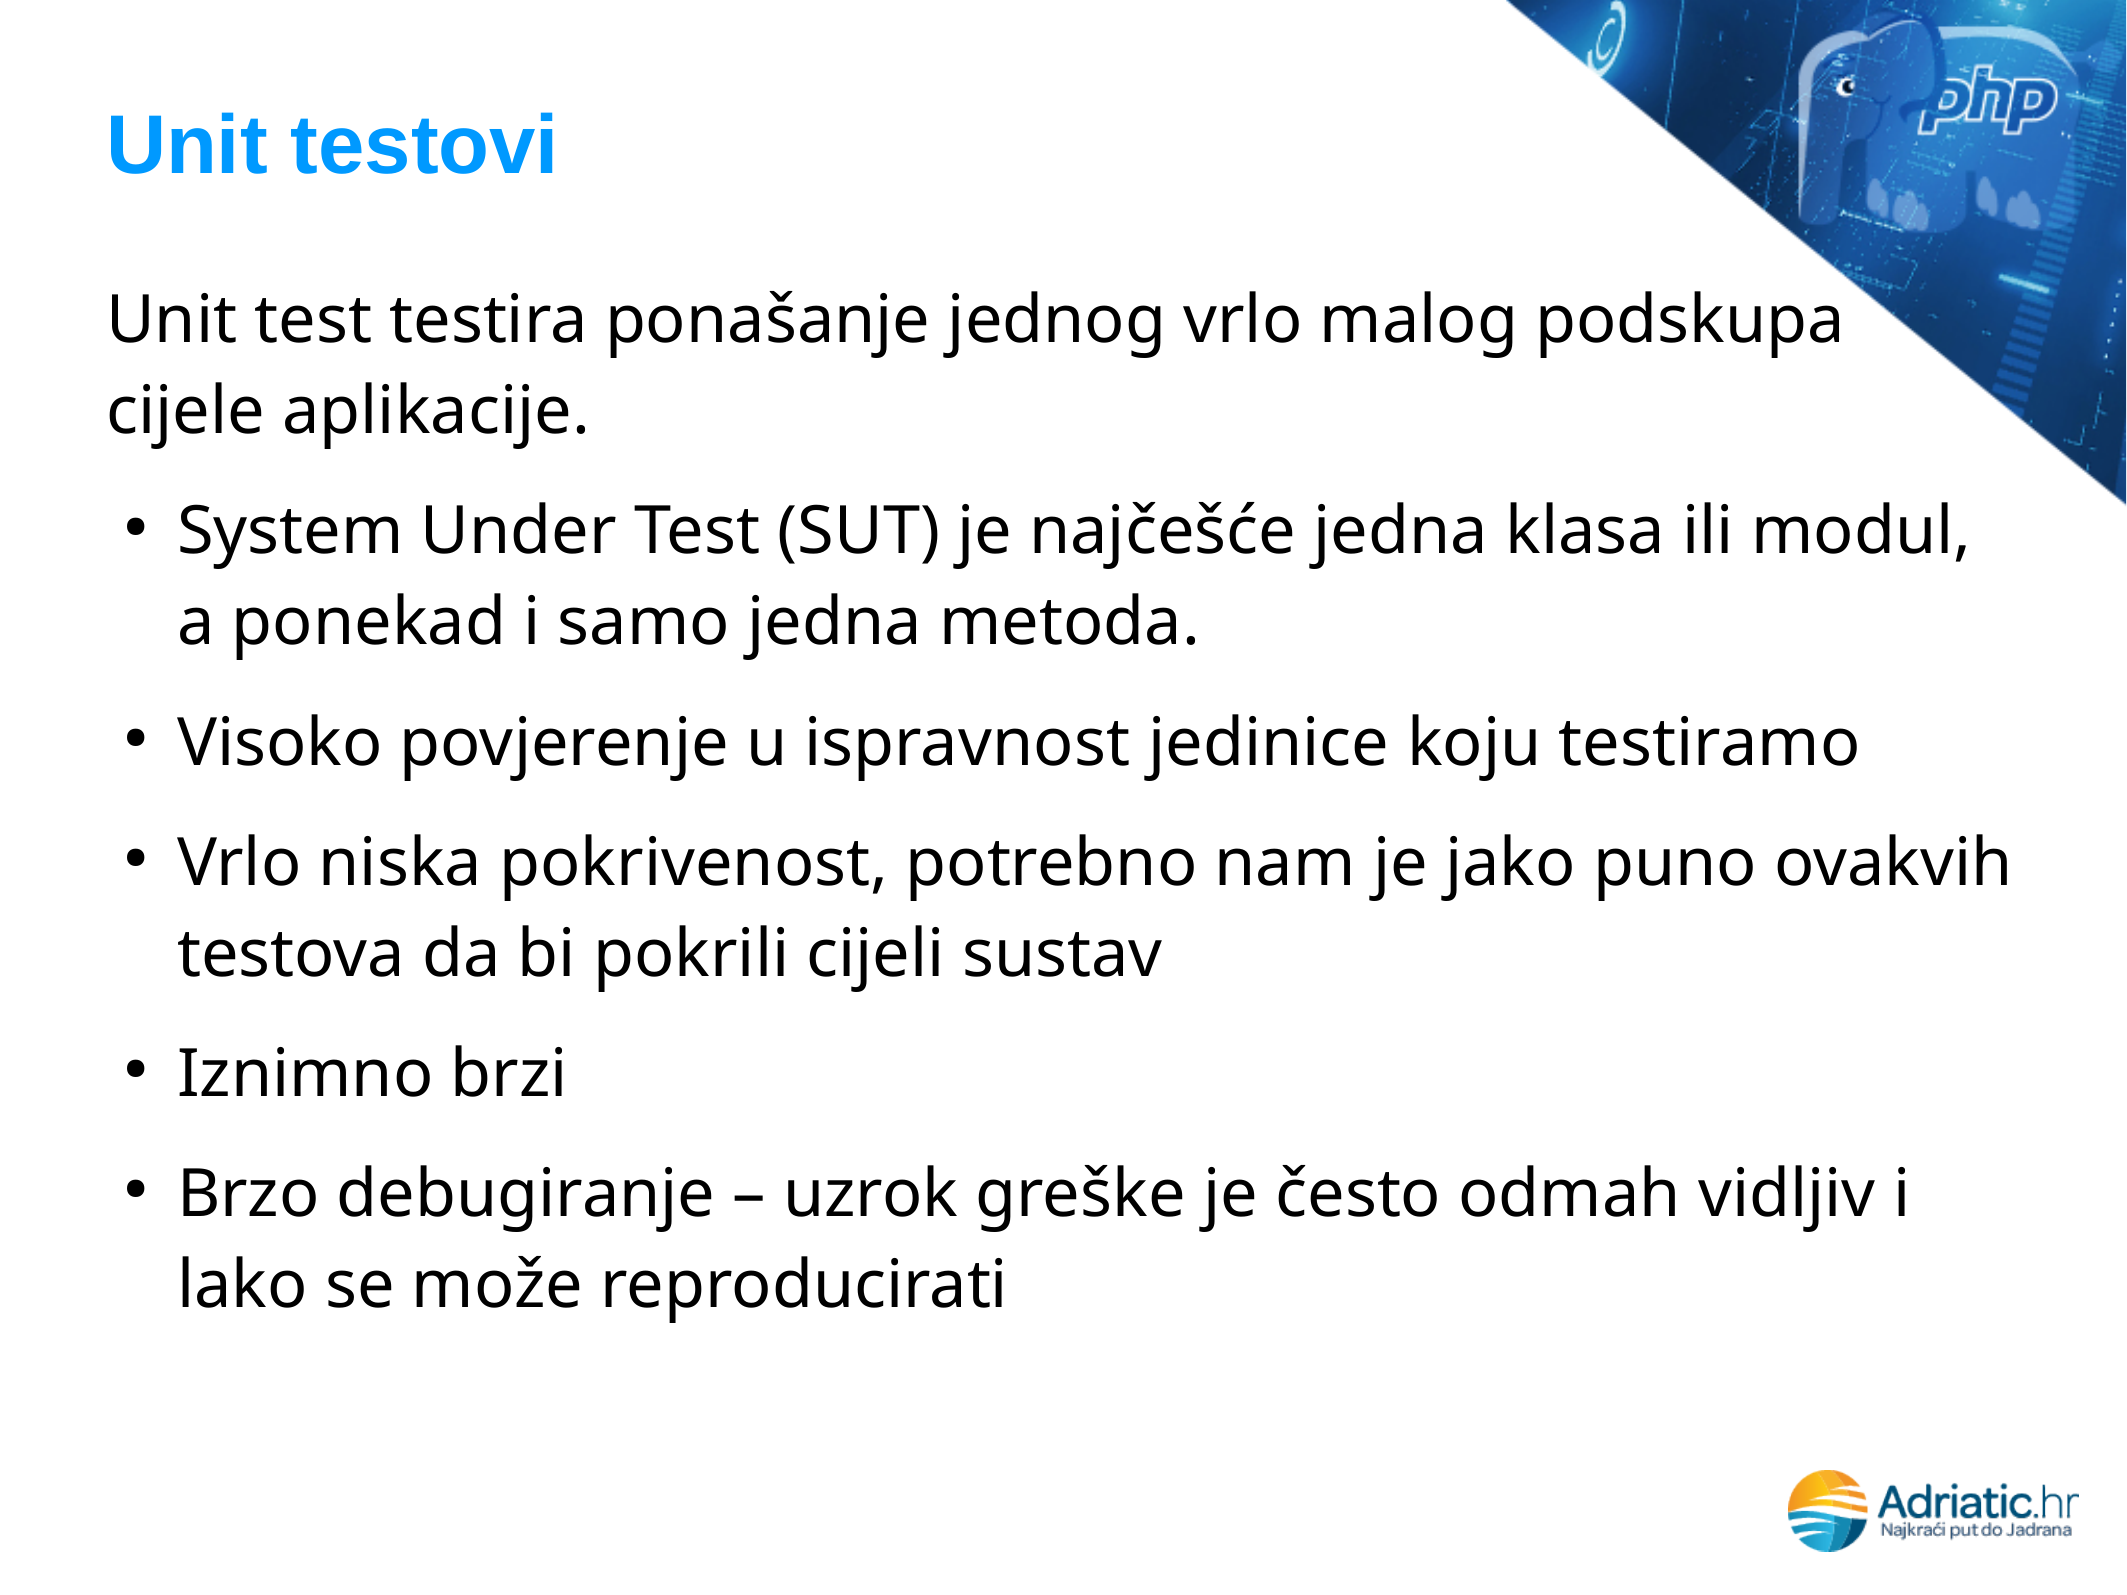

# Unit testovi
Unit test testira ponašanje jednog vrlo malog podskupa cijele aplikacije.
System Under Test (SUT) je najčešće jedna klasa ili modul, a ponekad i samo jedna metoda.
Visoko povjerenje u ispravnost jedinice koju testiramo
Vrlo niska pokrivenost, potrebno nam je jako puno ovakvih testova da bi pokrili cijeli sustav
Iznimno brzi
Brzo debugiranje – uzrok greške je često odmah vidljiv i lako se može reproducirati